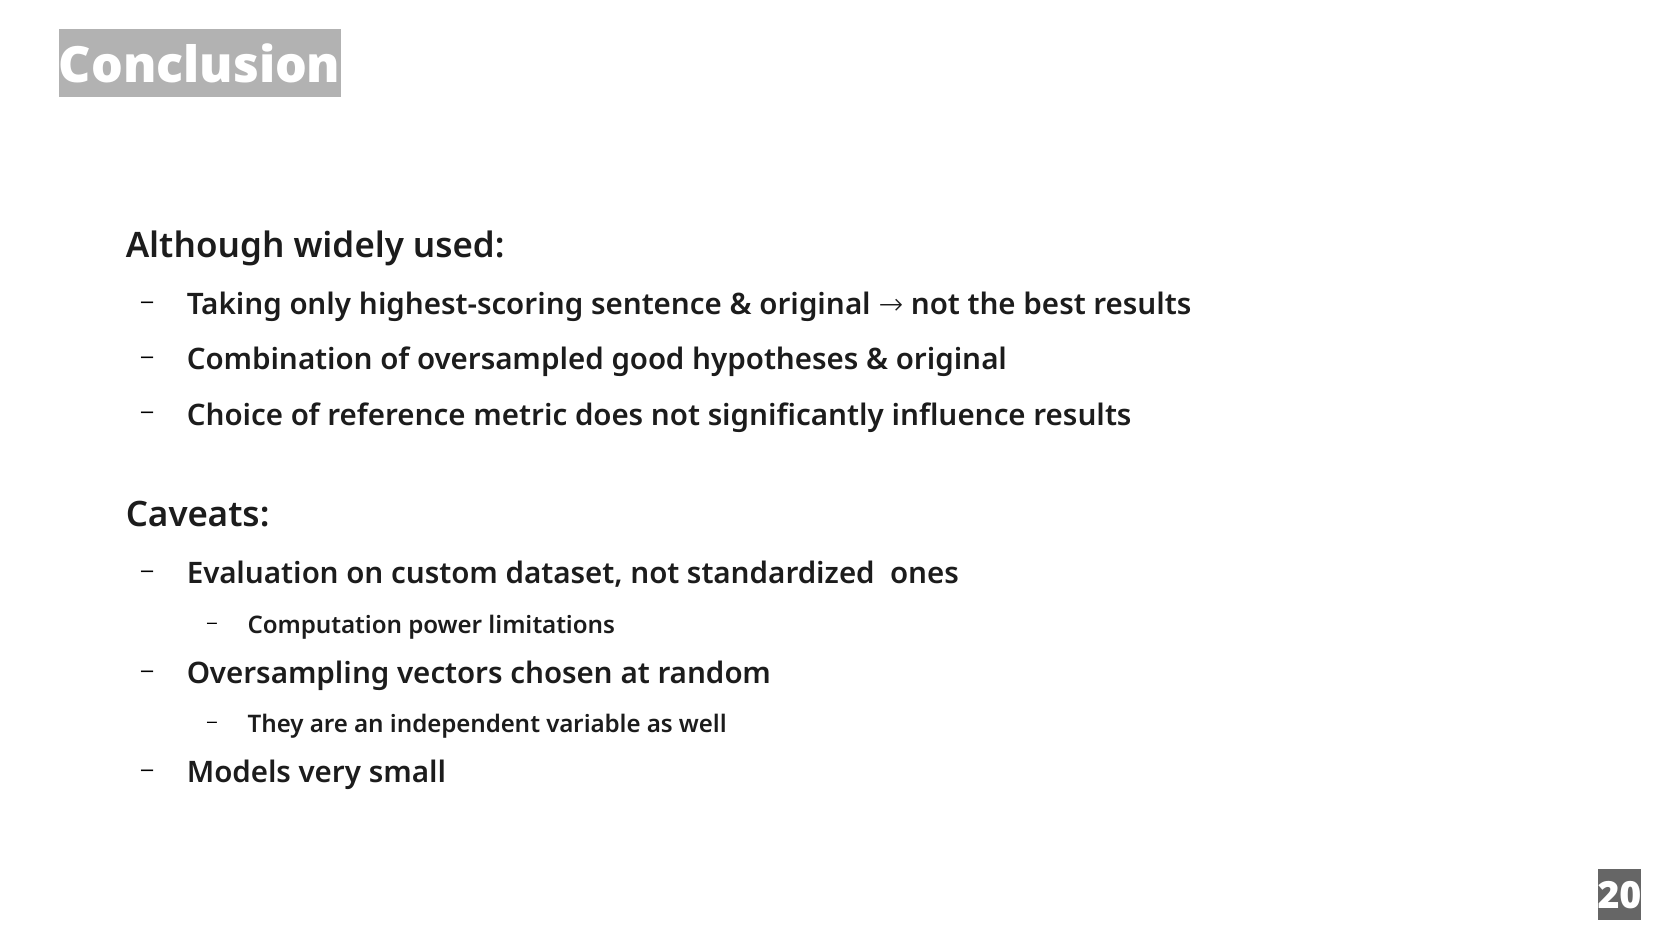

# Conclusion
Although widely used:
Taking only highest-scoring sentence & original → not the best results
Combination of oversampled good hypotheses & original
Choice of reference metric does not significantly influence results
Caveats:
Evaluation on custom dataset, not standardized ones
Computation power limitations
Oversampling vectors chosen at random
They are an independent variable as well
Models very small